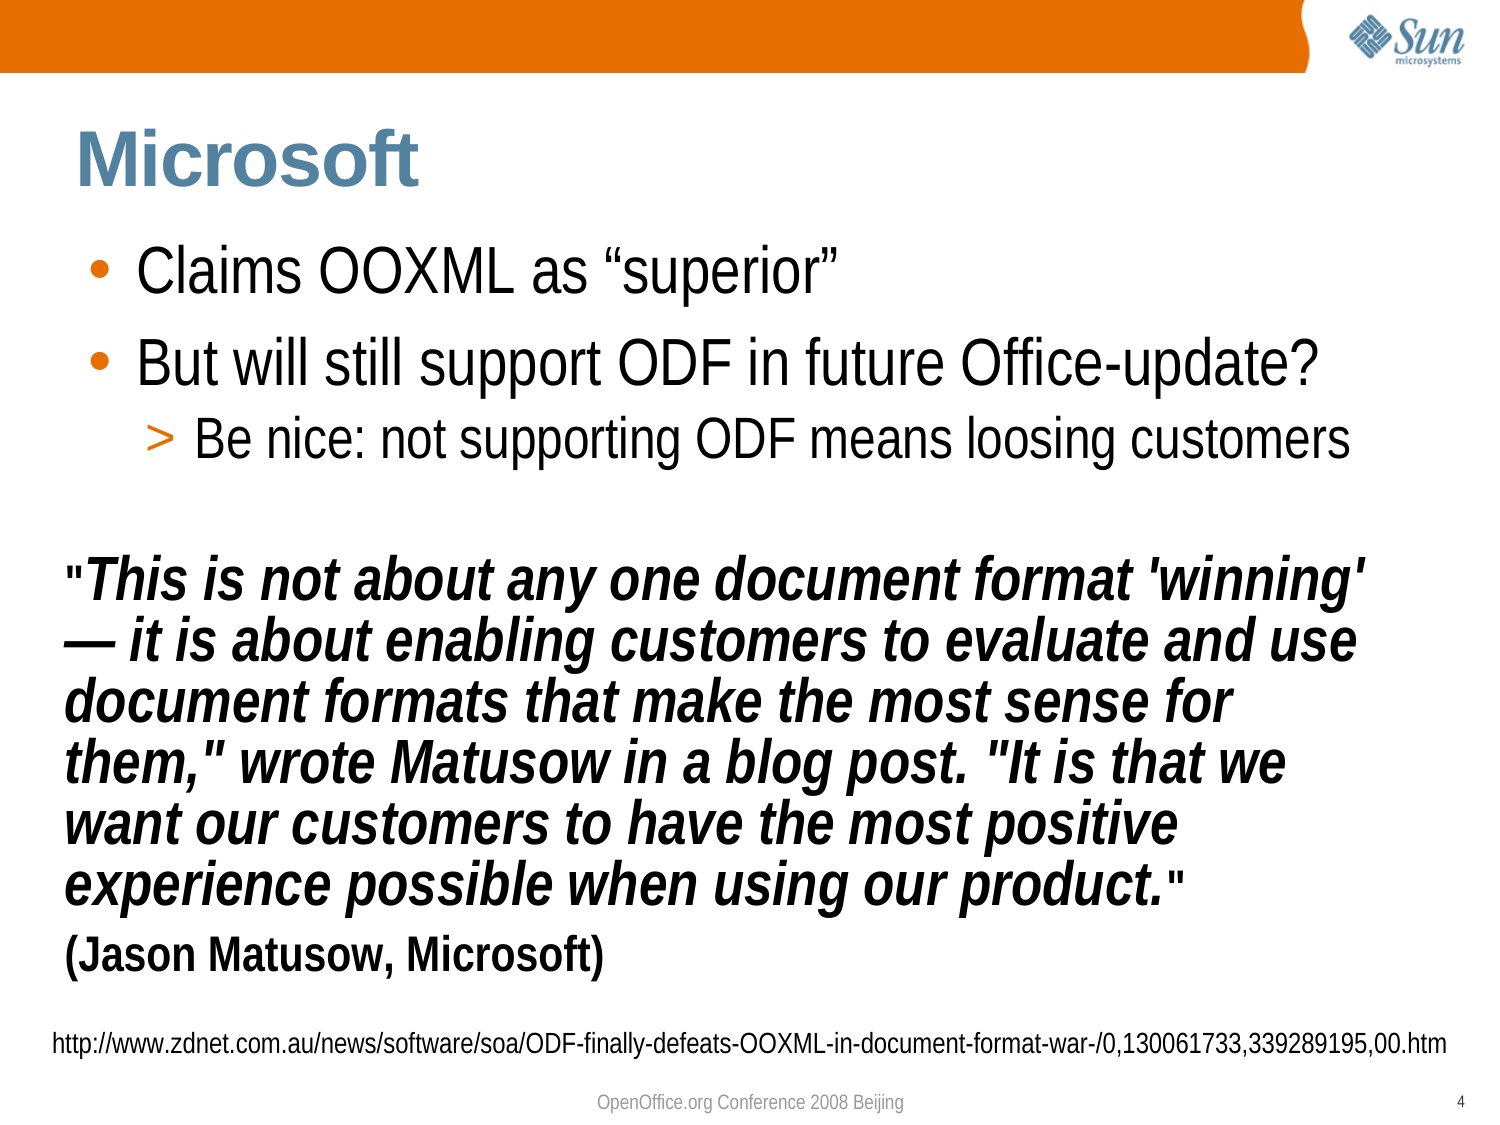

# Microsoft
Claims OOXML as “superior”
But will still support ODF in future Office-update?
Be nice: not supporting ODF means loosing customers
"This is not about any one document format 'winning' — it is about enabling customers to evaluate and use document formats that make the most sense for them," wrote Matusow in a blog post. "It is that we want our customers to have the most positive experience possible when using our product."
(Jason Matusow, Microsoft)
http://www.zdnet.com.au/news/software/soa/ODF-finally-defeats-OOXML-in-document-format-war-/0,130061733,339289195,00.htm